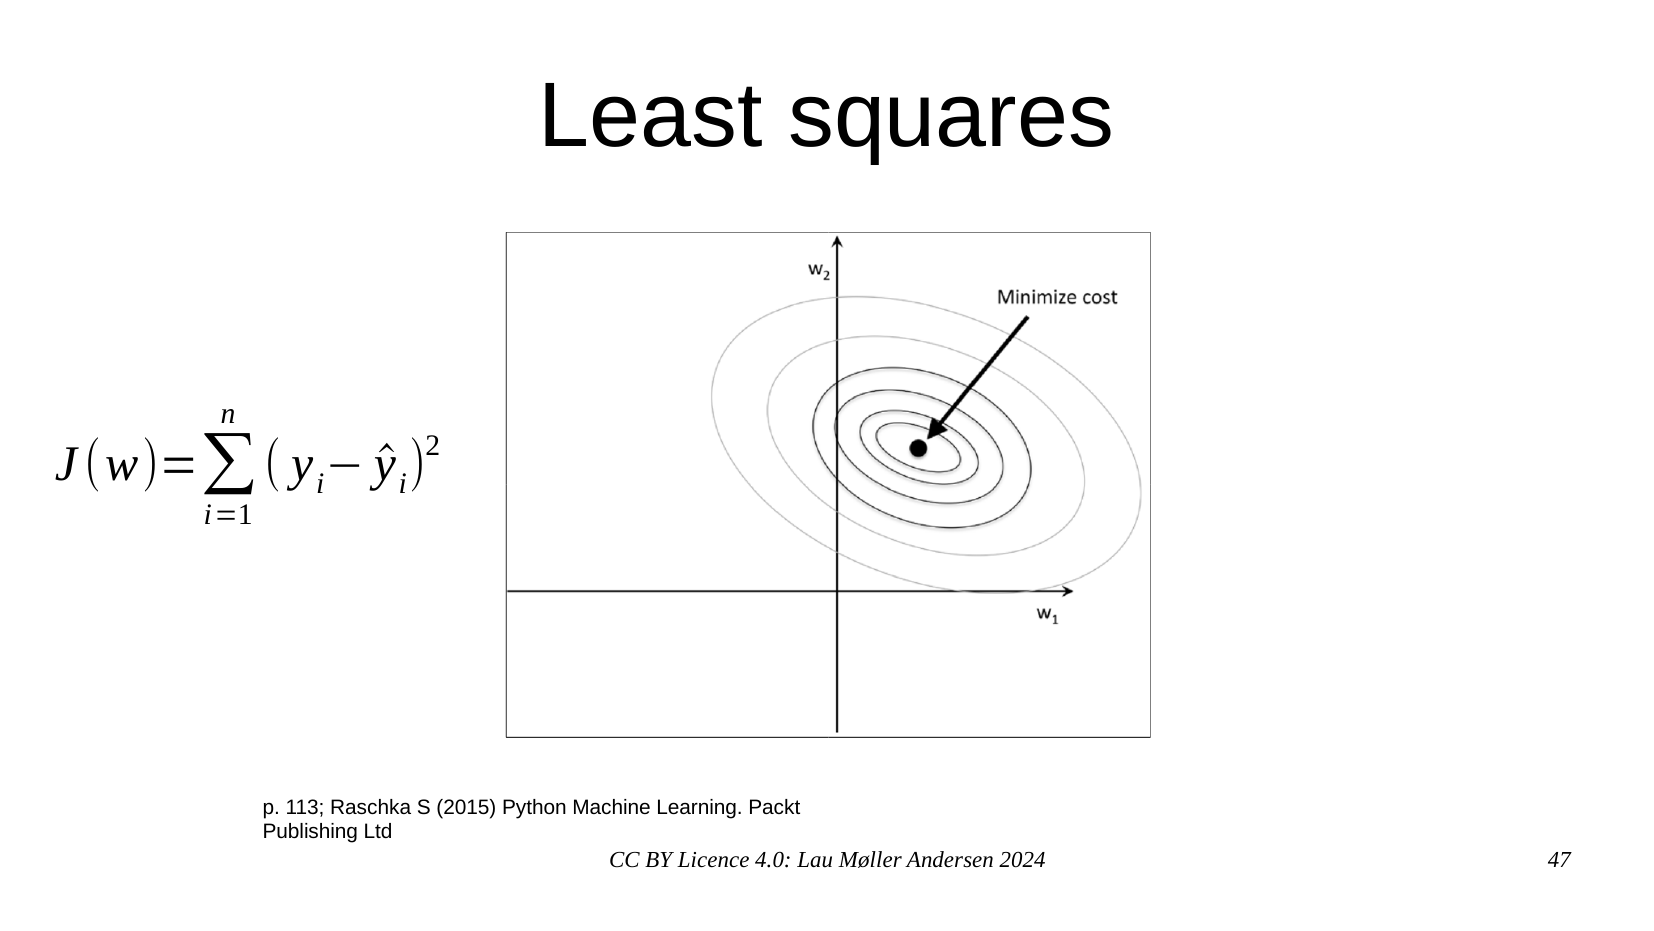

# Least squares
p. 113; Raschka S (2015) Python Machine Learning. Packt Publishing Ltd
CC BY Licence 4.0: Lau Møller Andersen 2024
47